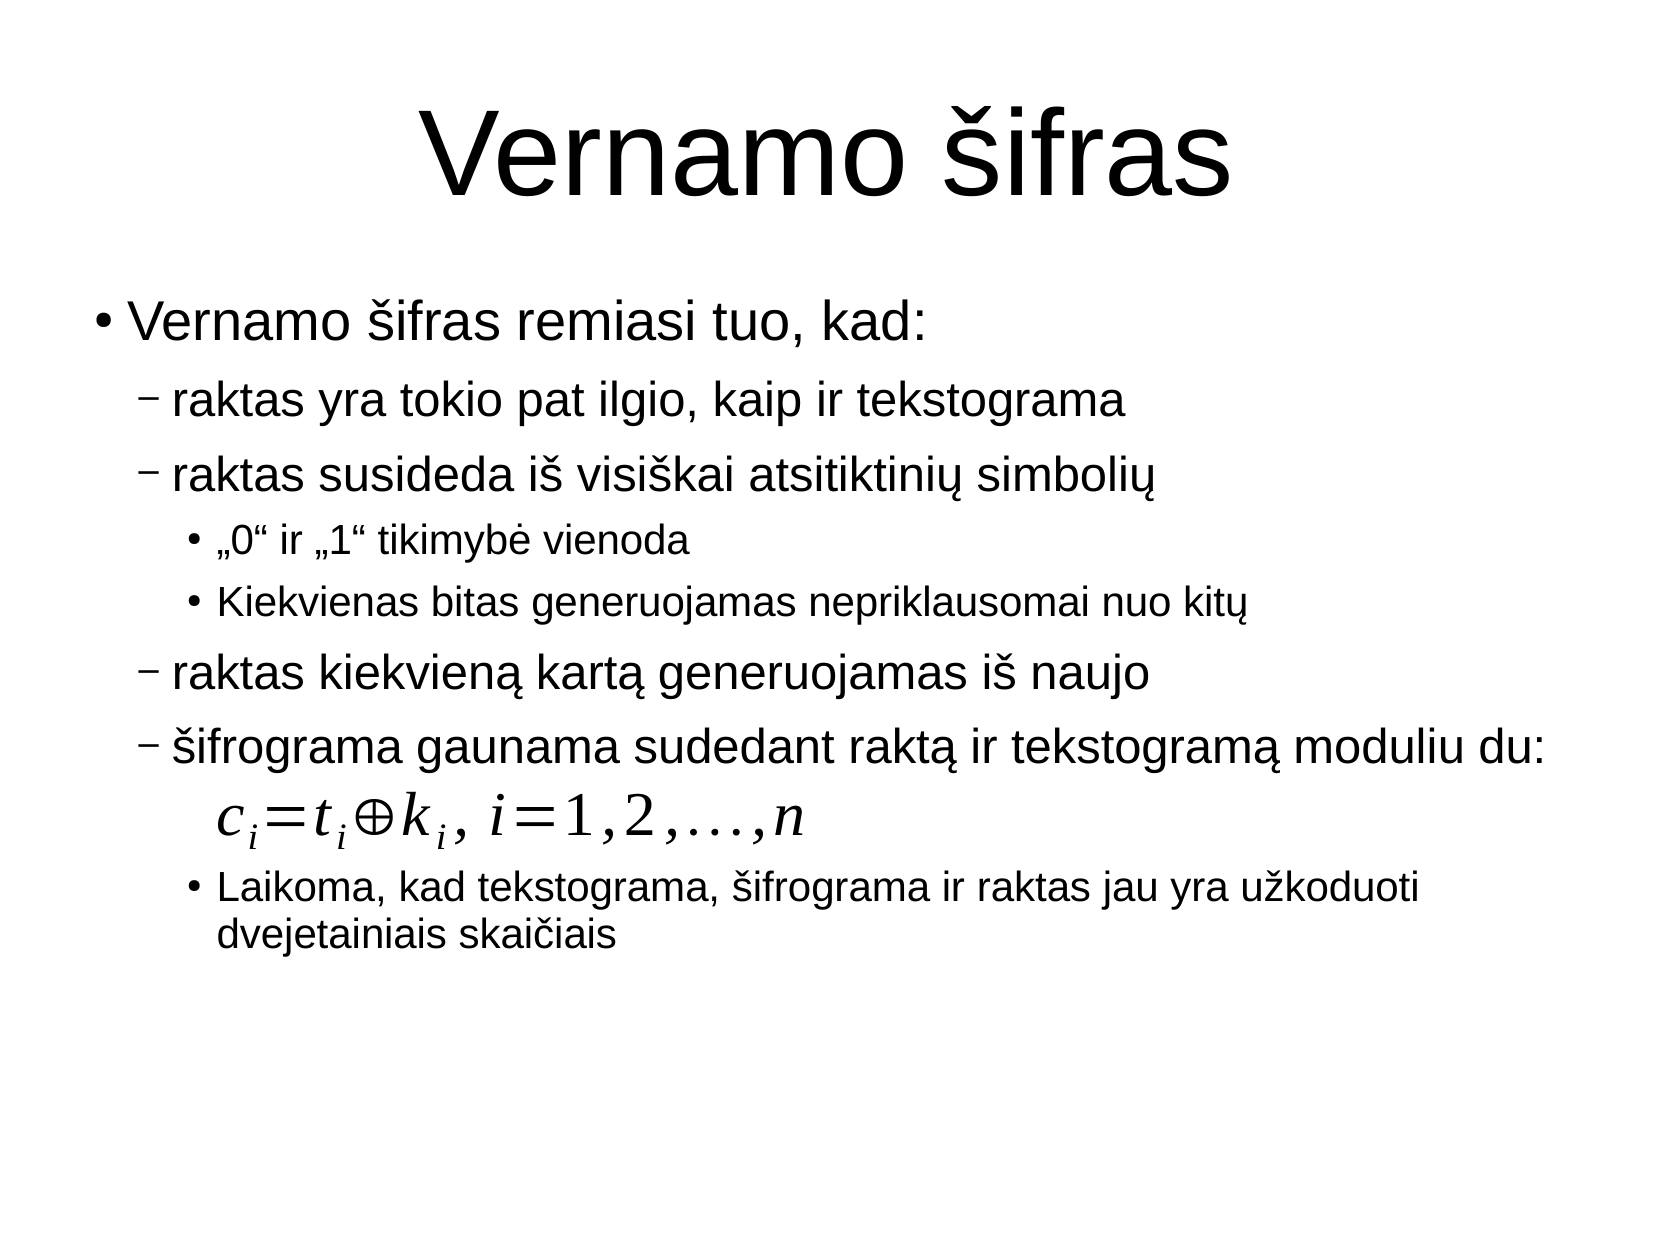

# Vernamo šifras
Vernamo šifras remiasi tuo, kad:
raktas yra tokio pat ilgio, kaip ir tekstograma
raktas susideda iš visiškai atsitiktinių simbolių
„0“ ir „1“ tikimybė vienoda
Kiekvienas bitas generuojamas nepriklausomai nuo kitų
raktas kiekvieną kartą generuojamas iš naujo
šifrograma gaunama sudedant raktą ir tekstogramą moduliu du:
Laikoma, kad tekstograma, šifrograma ir raktas jau yra užkoduoti dvejetainiais skaičiais